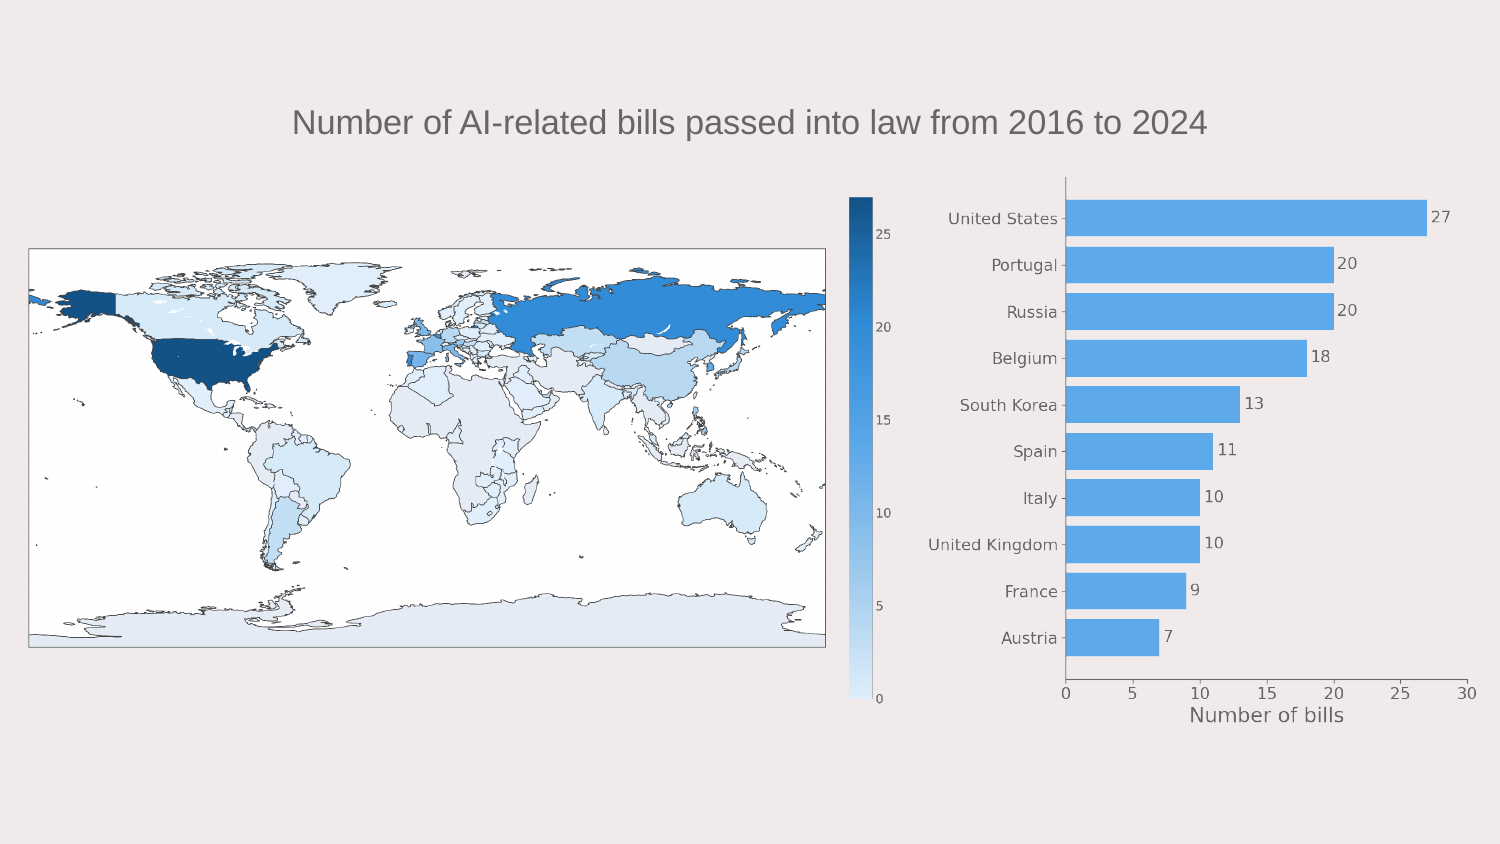

Number of AI-related bills passed into law from 2016 to 2024